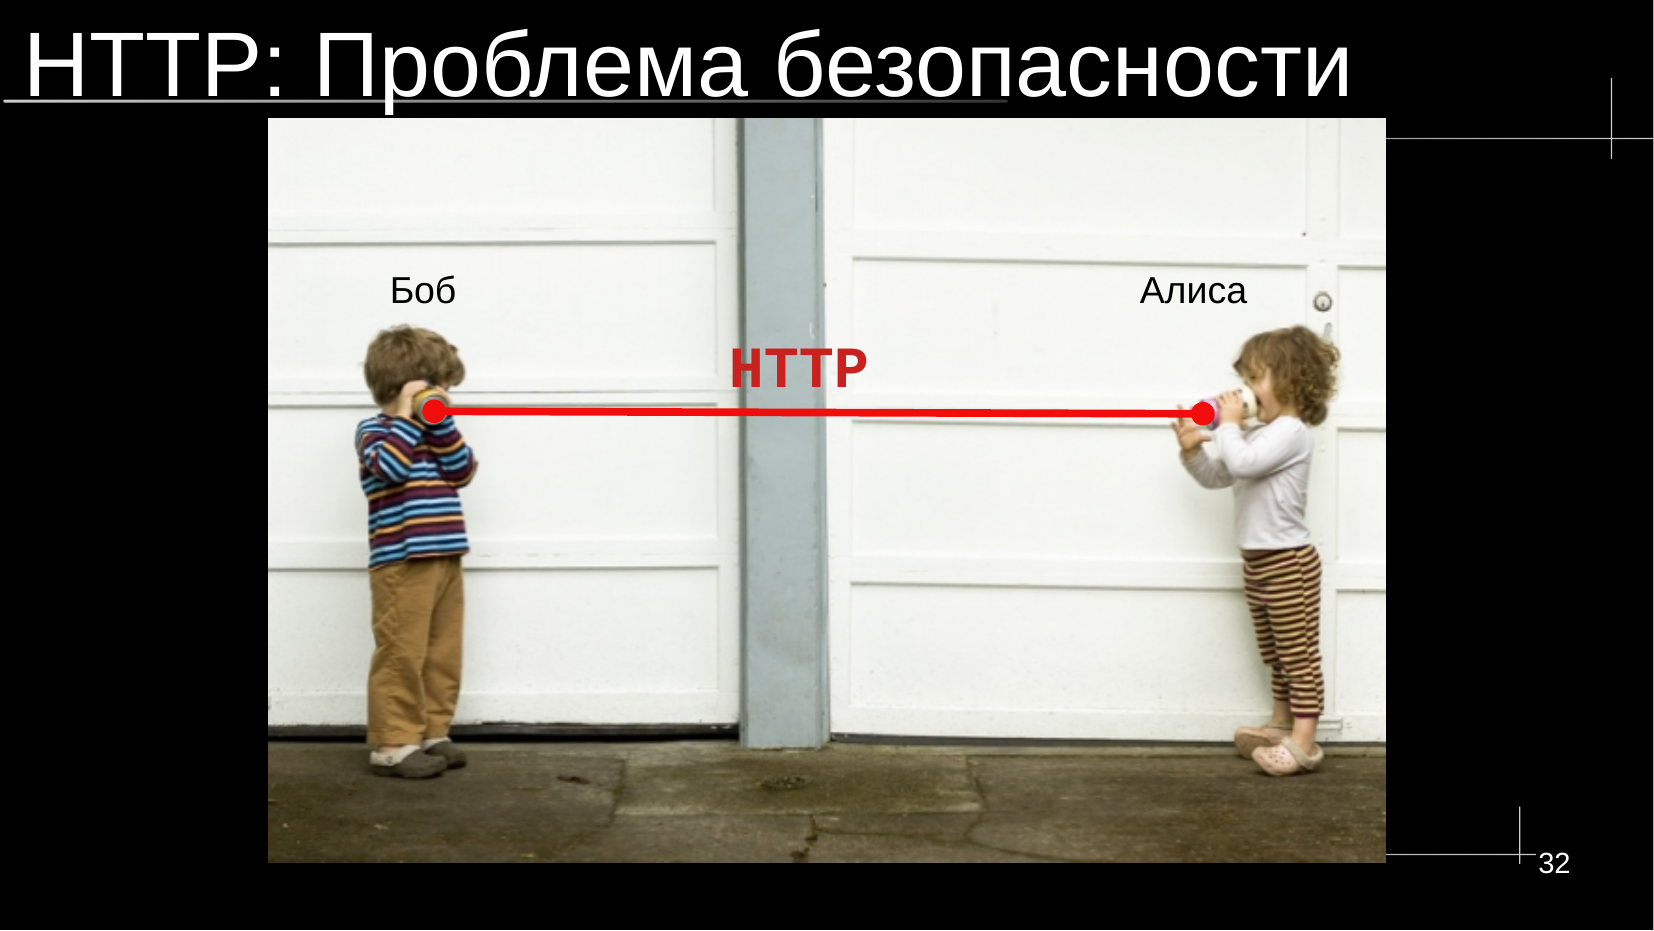

# HTTP: Проблема безопасности
Боб
Алиса
HTTP
32